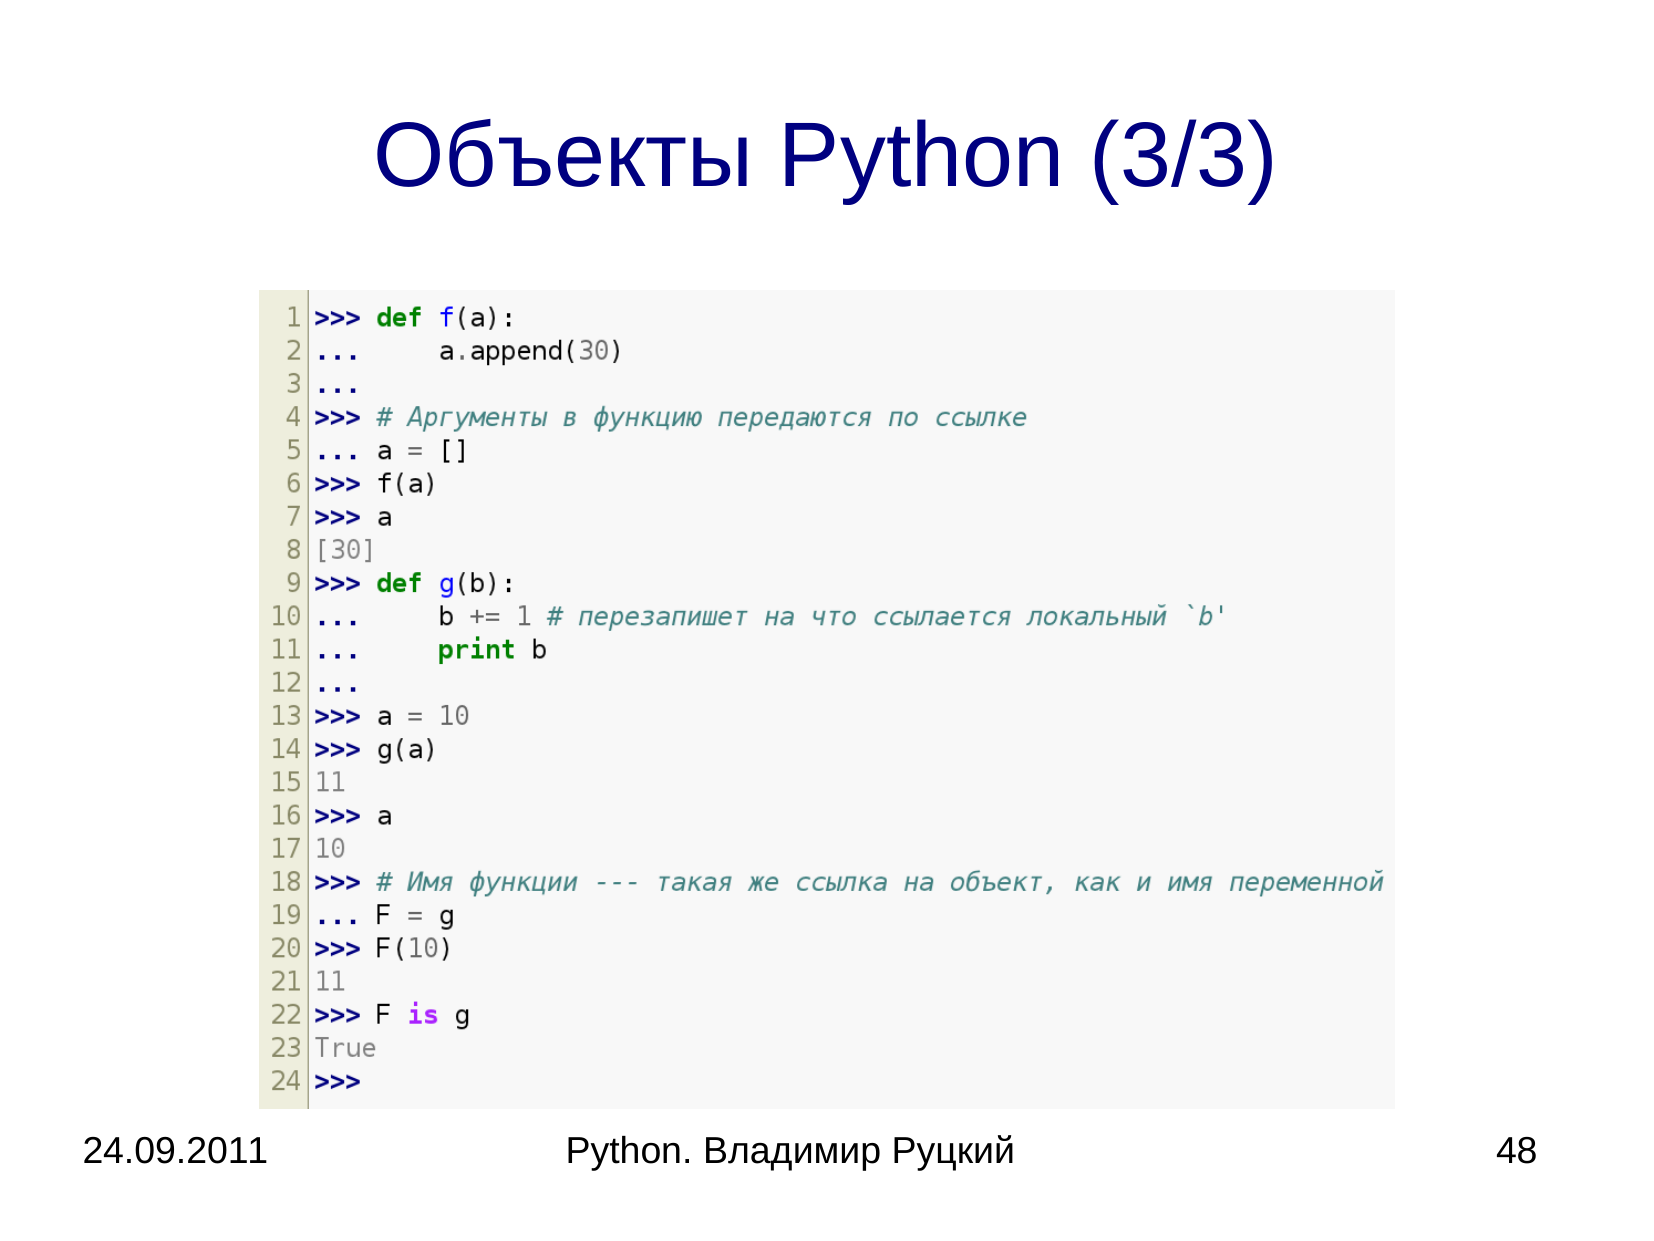

# Объекты Python (3/3)
24.09.2011
Python. Владимир Руцкий
48